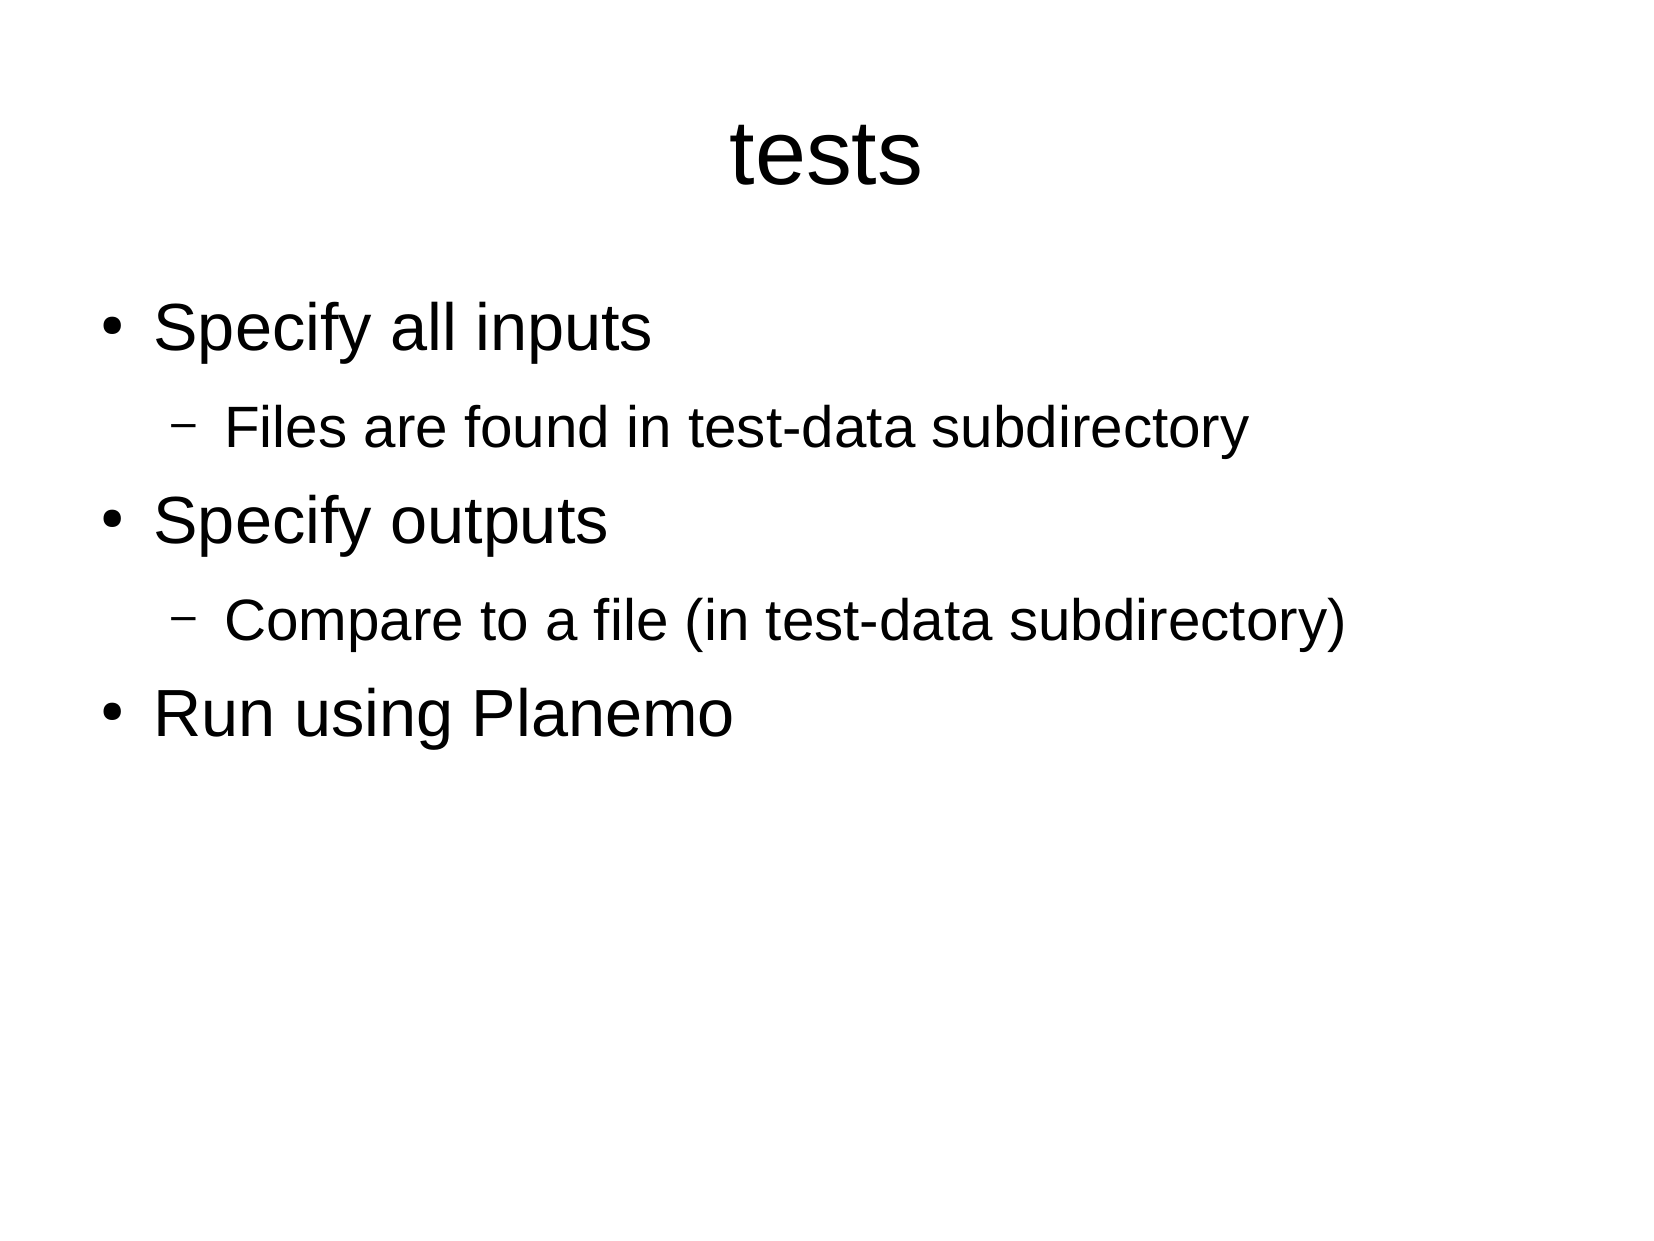

# tests
Specify all inputs
Files are found in test-data subdirectory
Specify outputs
Compare to a file (in test-data subdirectory)
Run using Planemo